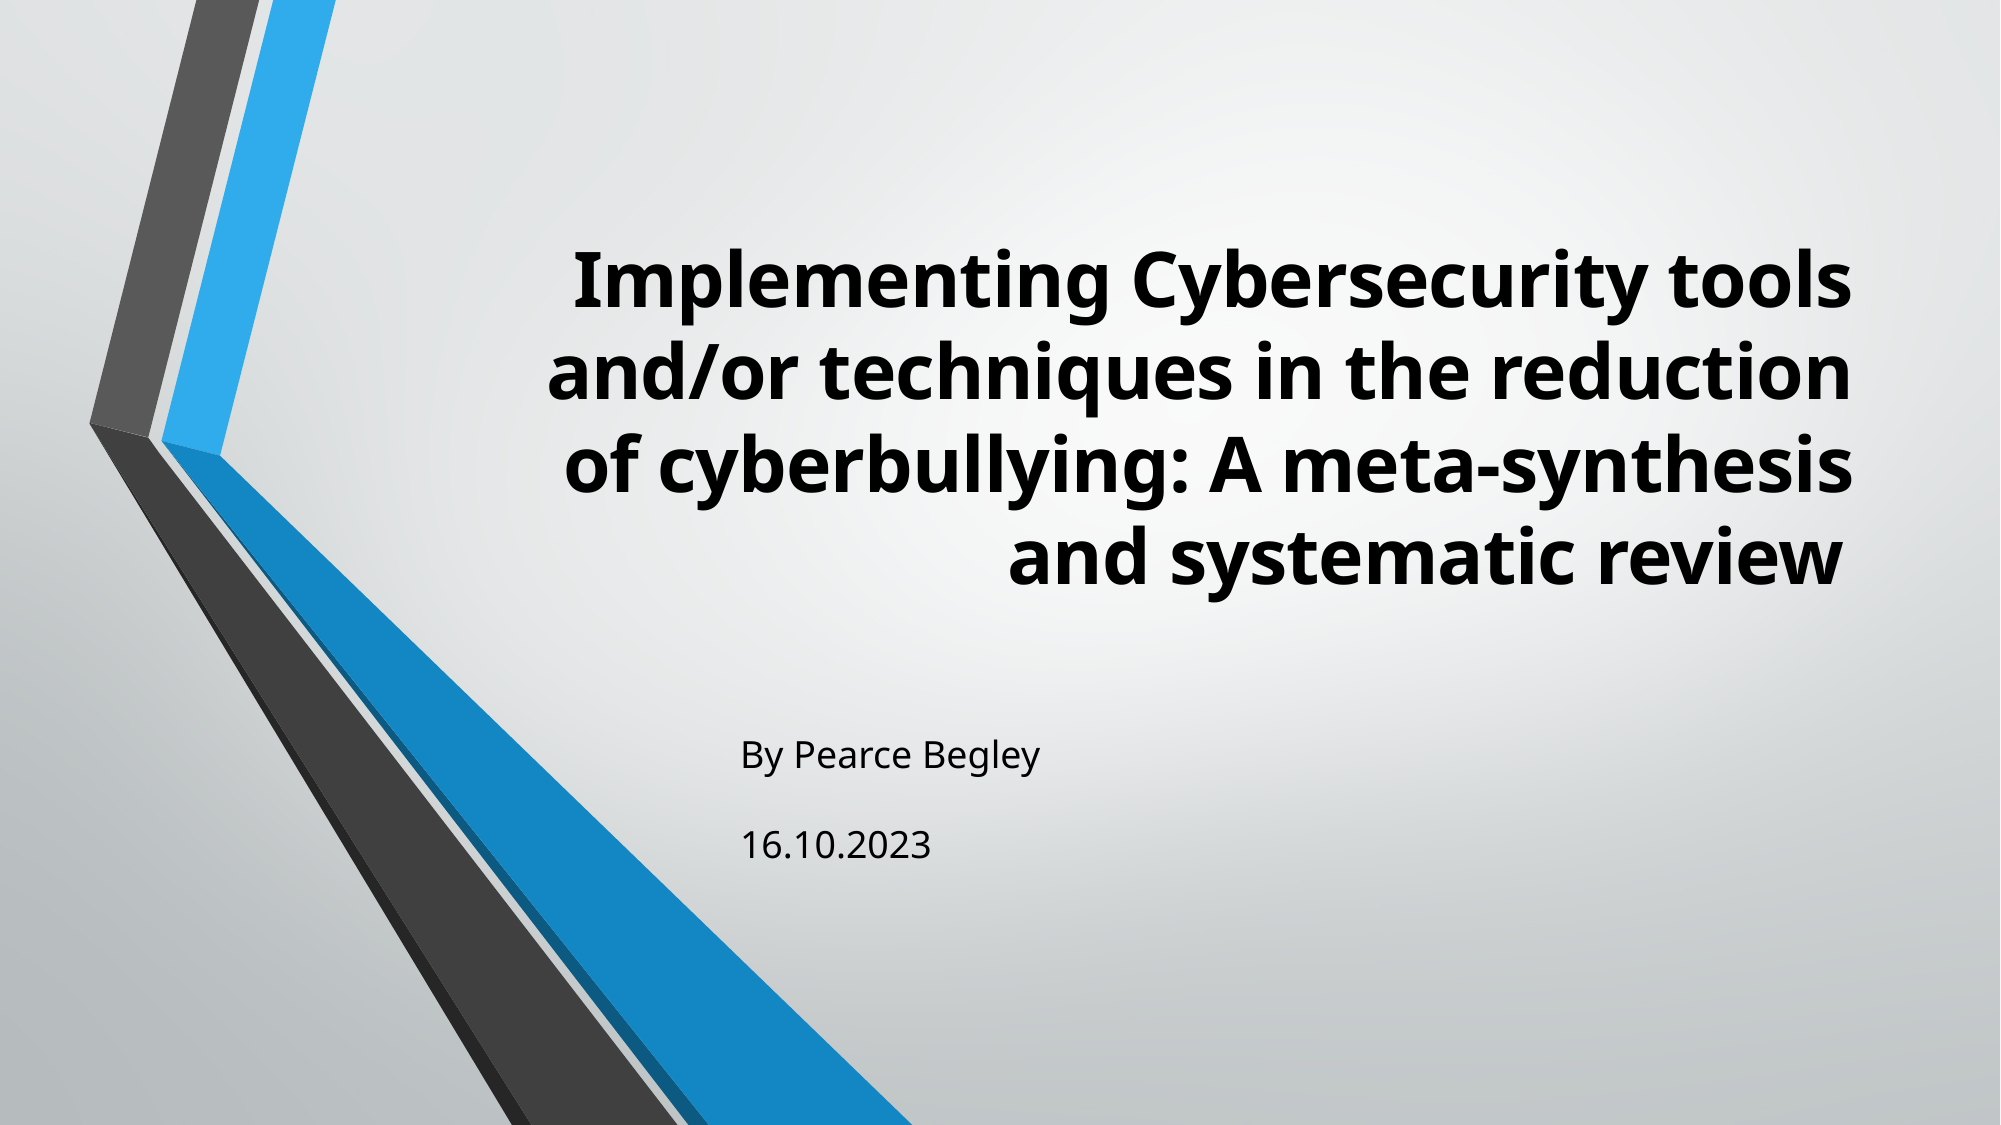

# Implementing Cybersecurity tools and/or techniques in the reduction of cyberbullying: A meta-synthesis and systematic review
By Pearce Begley
16.10.2023